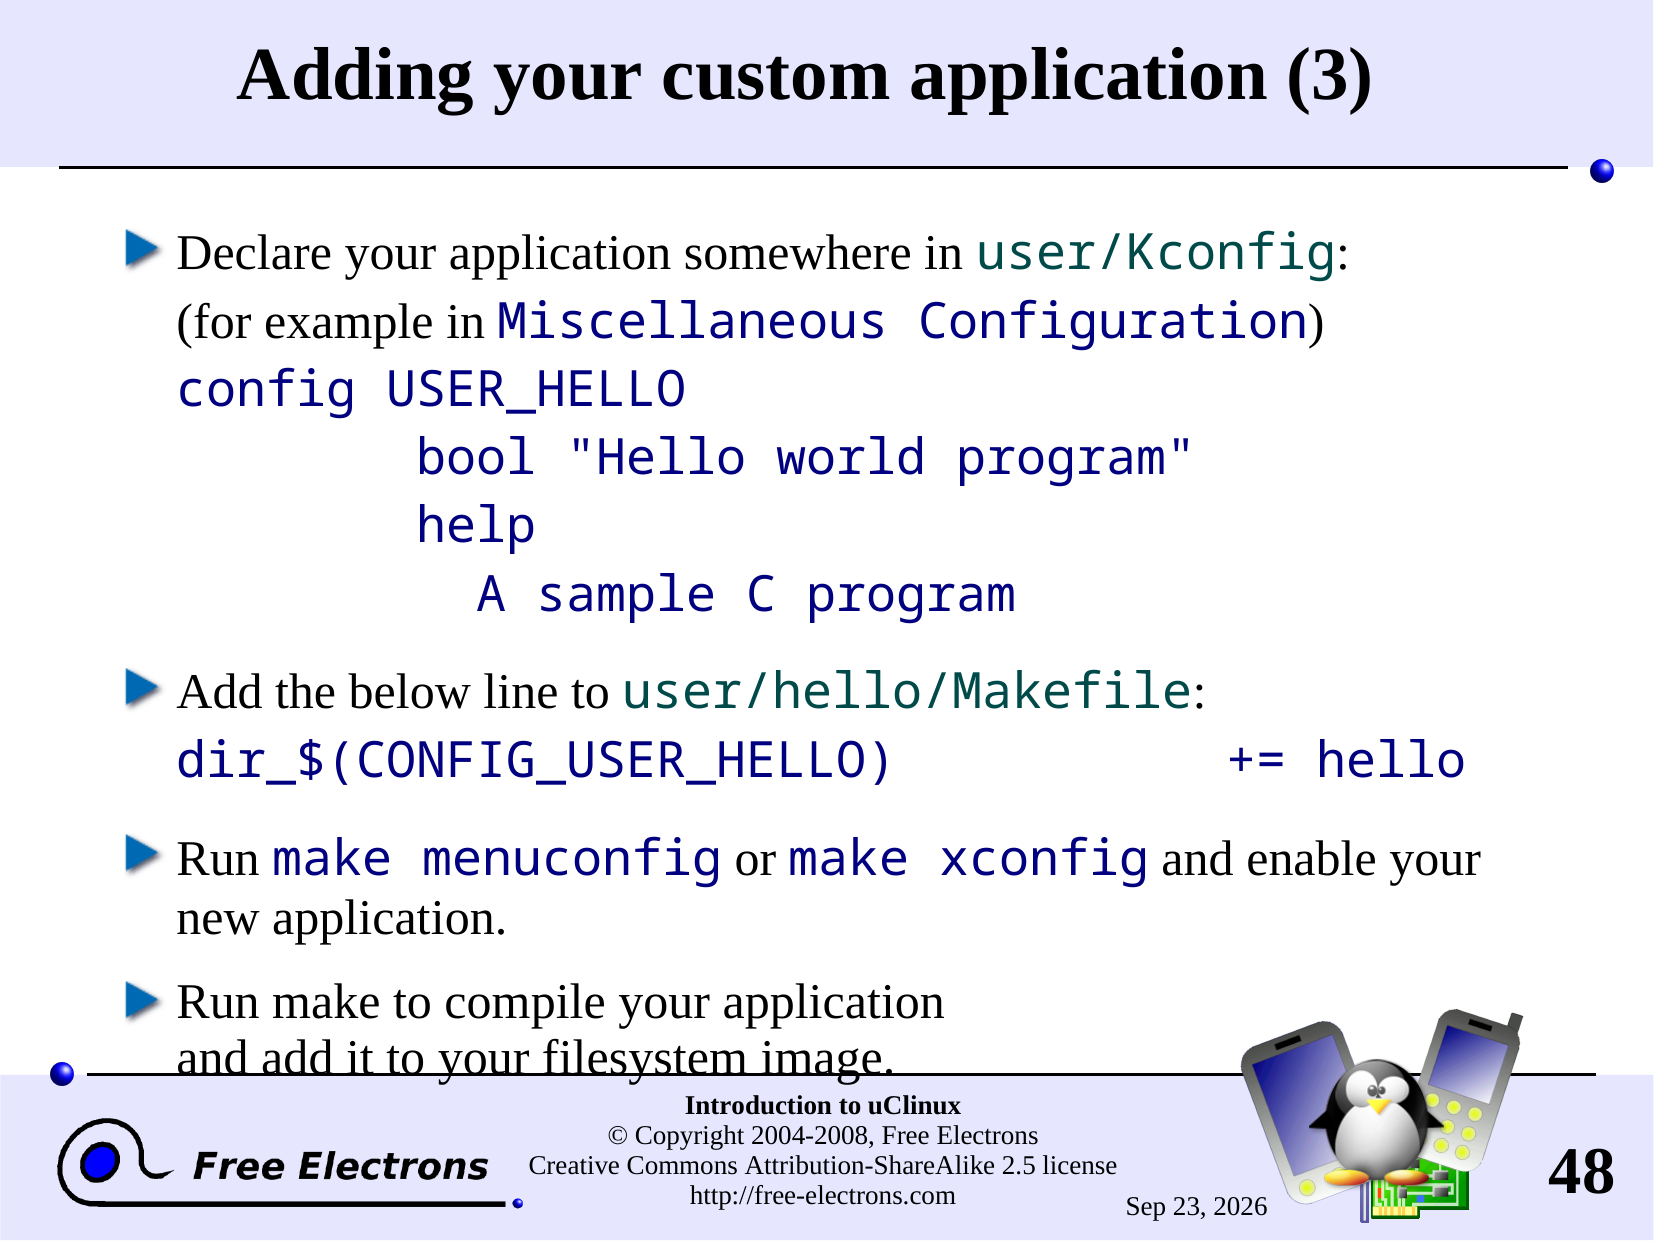

# Adding your custom application (3)
Declare your application somewhere in user/Kconfig:
(for example in Miscellaneous Configuration)
config USER_HELLO
 bool "Hello world program"
 help
 A sample C program
Add the below line to user/hello/Makefile:
dir_$(CONFIG_USER_HELLO) += hello
Run make menuconfig or make xconfig and enable your new application.
Run make to compile your application
and add it to your filesystem image.